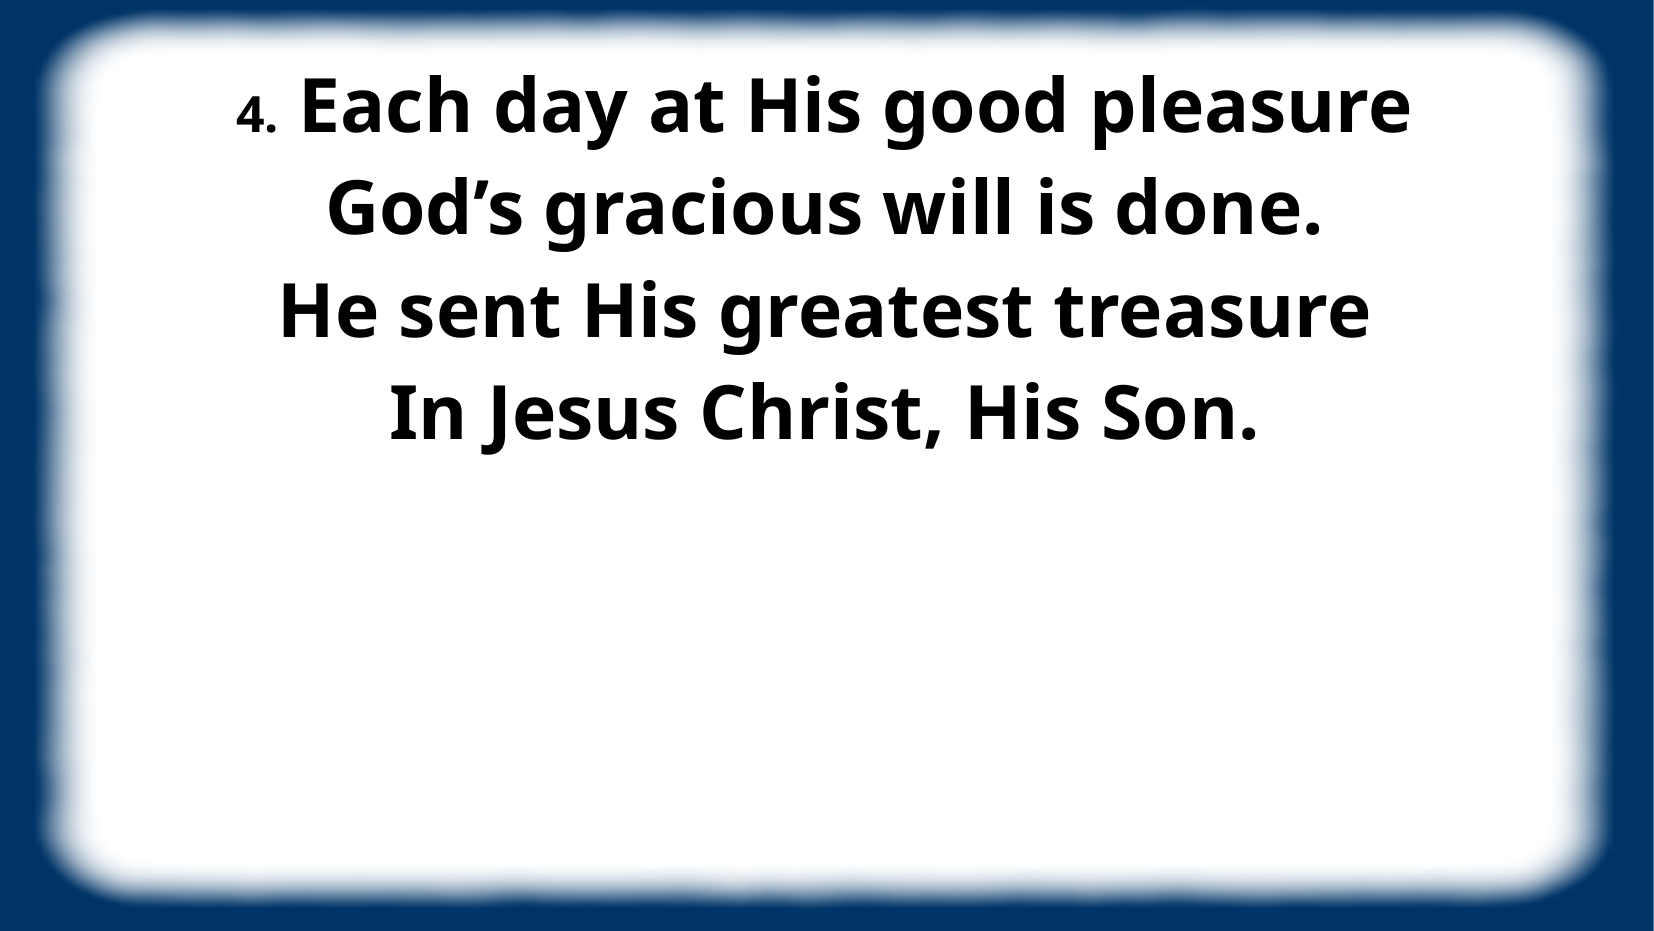

4. Each day at His good pleasure
God’s gracious will is done.
He sent His greatest treasure
In Jesus Christ, His Son.